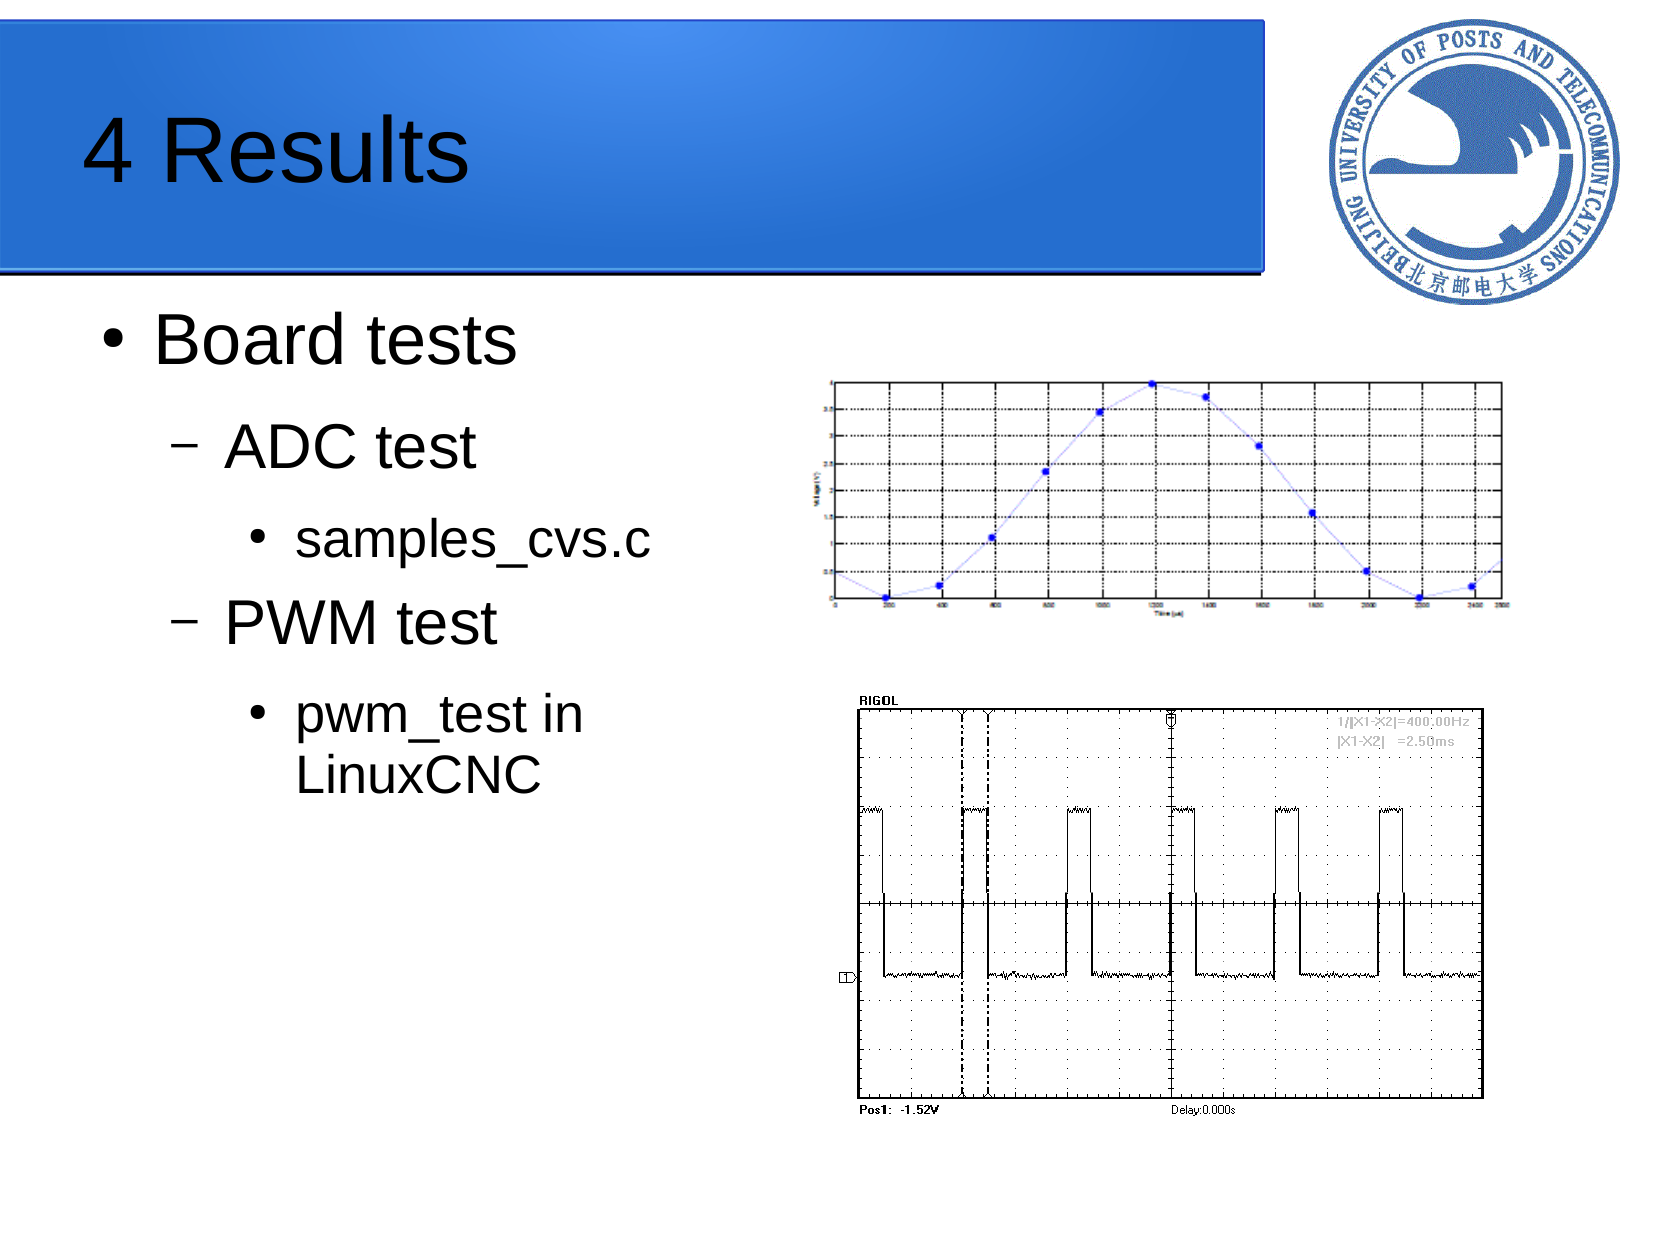

# 4 Results
Board tests
ADC test
samples_cvs.c
PWM test
pwm_test in LinuxCNC